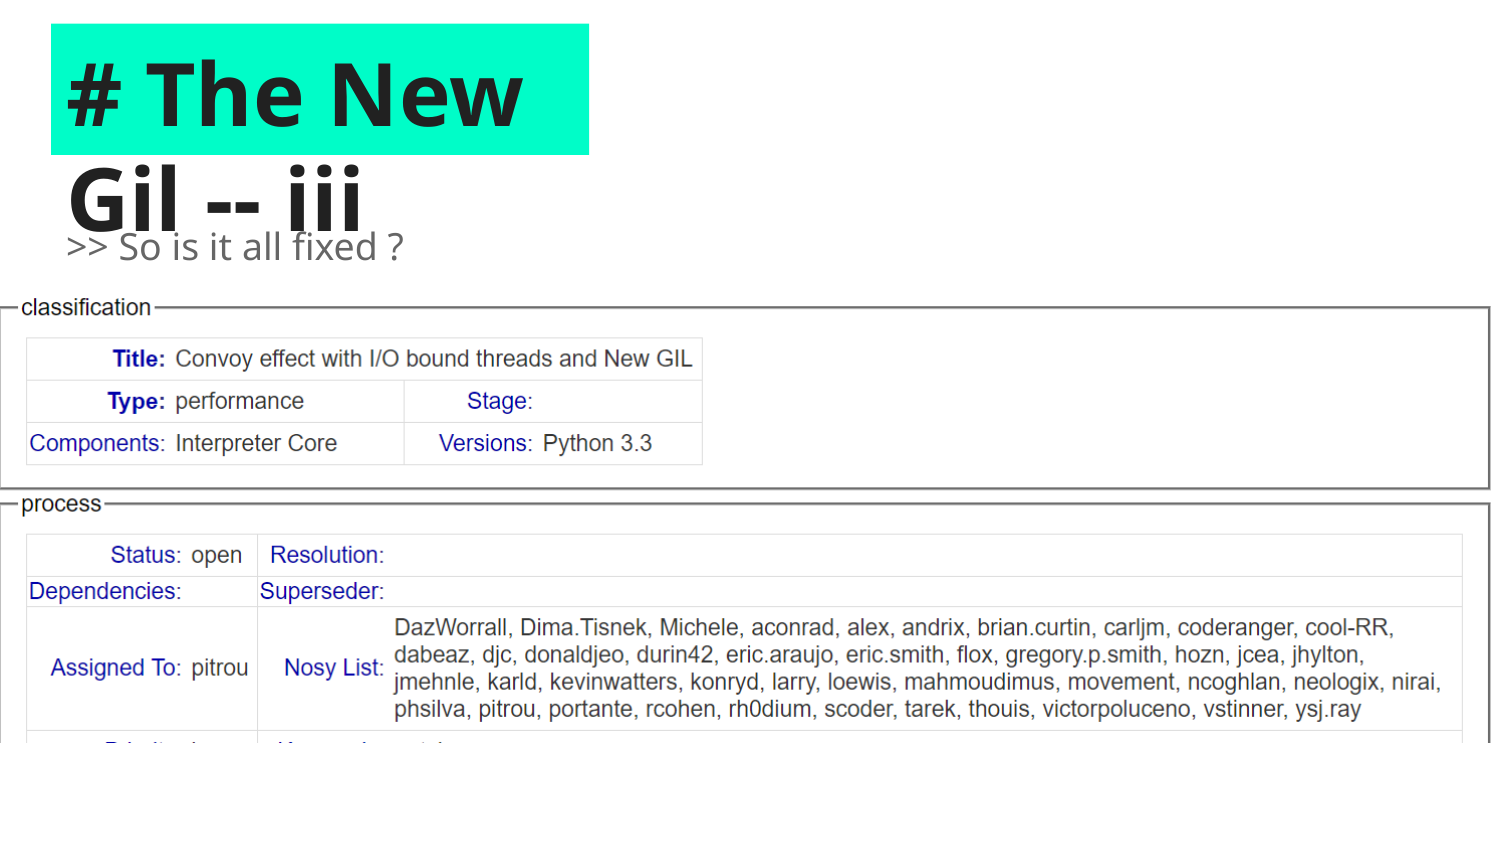

# The New Gil -- iii
# >> So is it all fixed ?